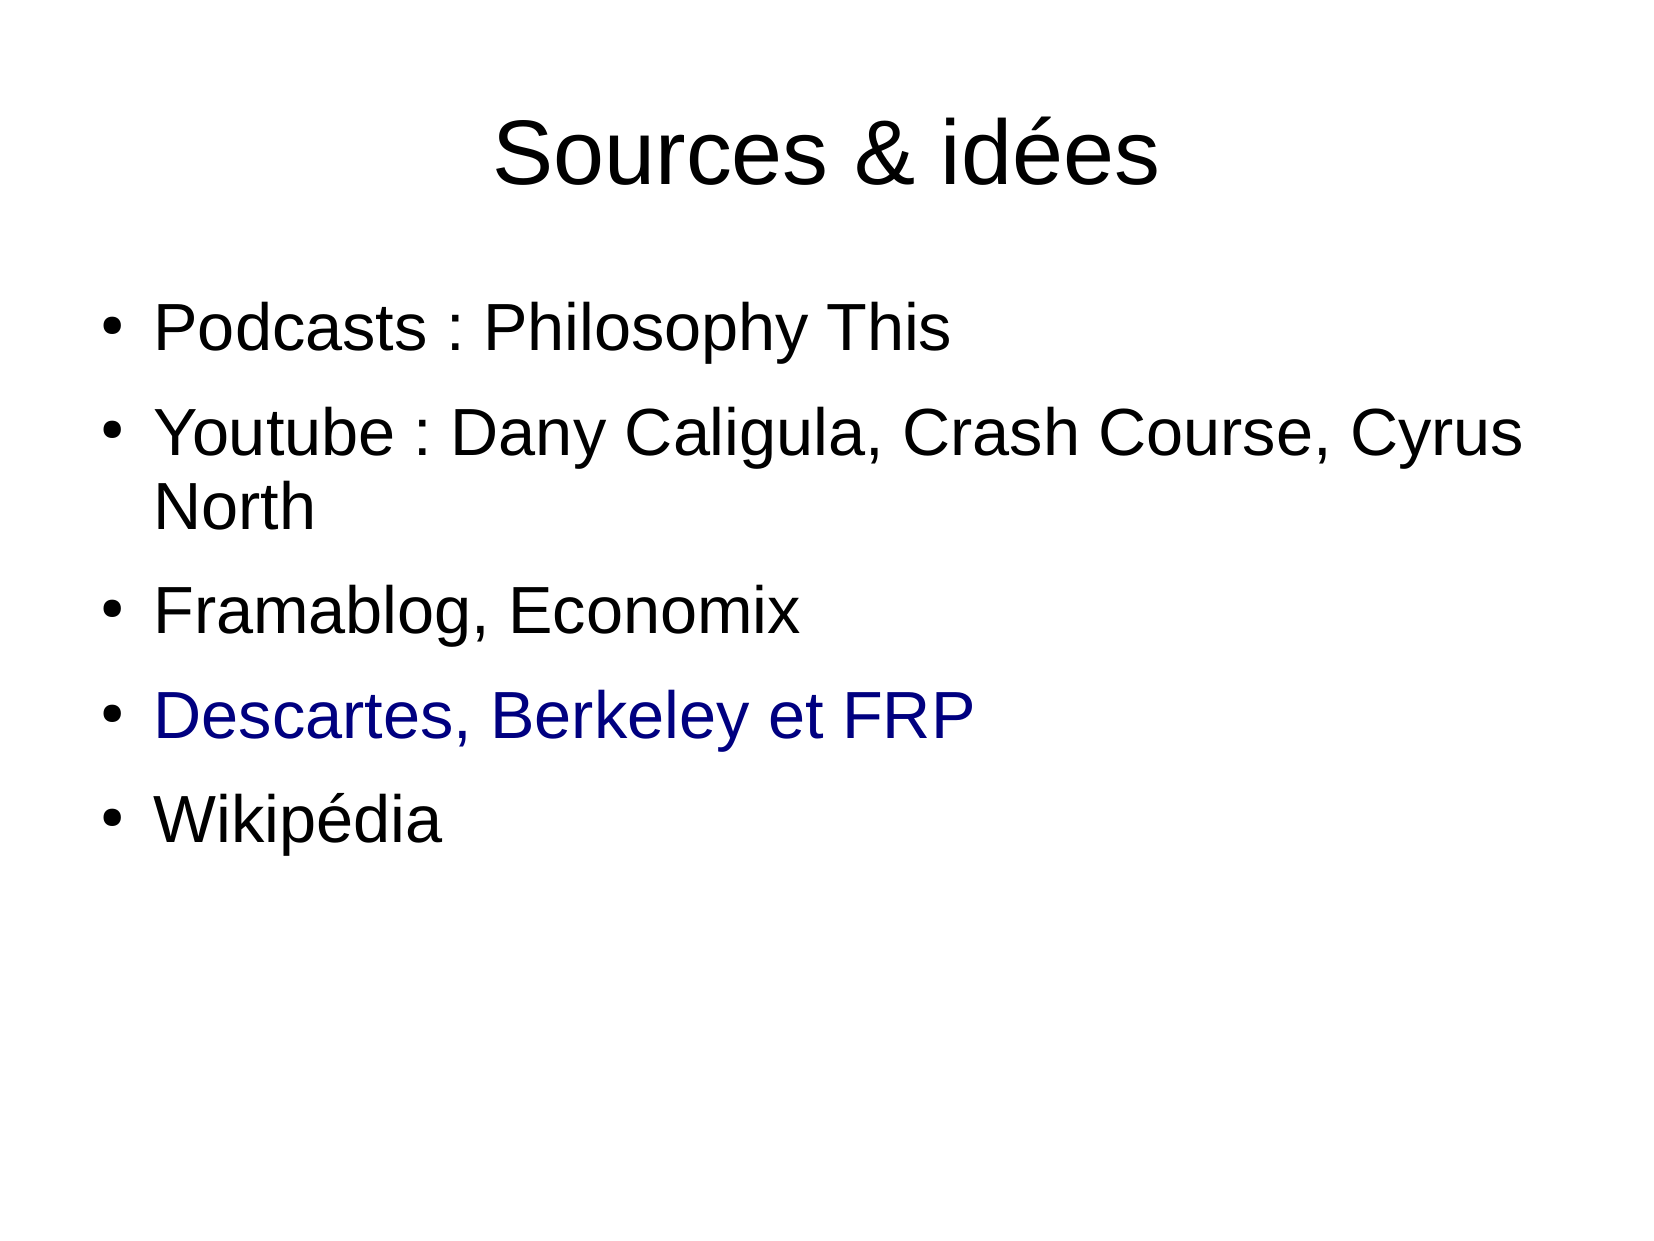

# Sources & idées
Podcasts : Philosophy This
Youtube : Dany Caligula, Crash Course, Cyrus North
Framablog, Economix
Descartes, Berkeley et FRP
Wikipédia